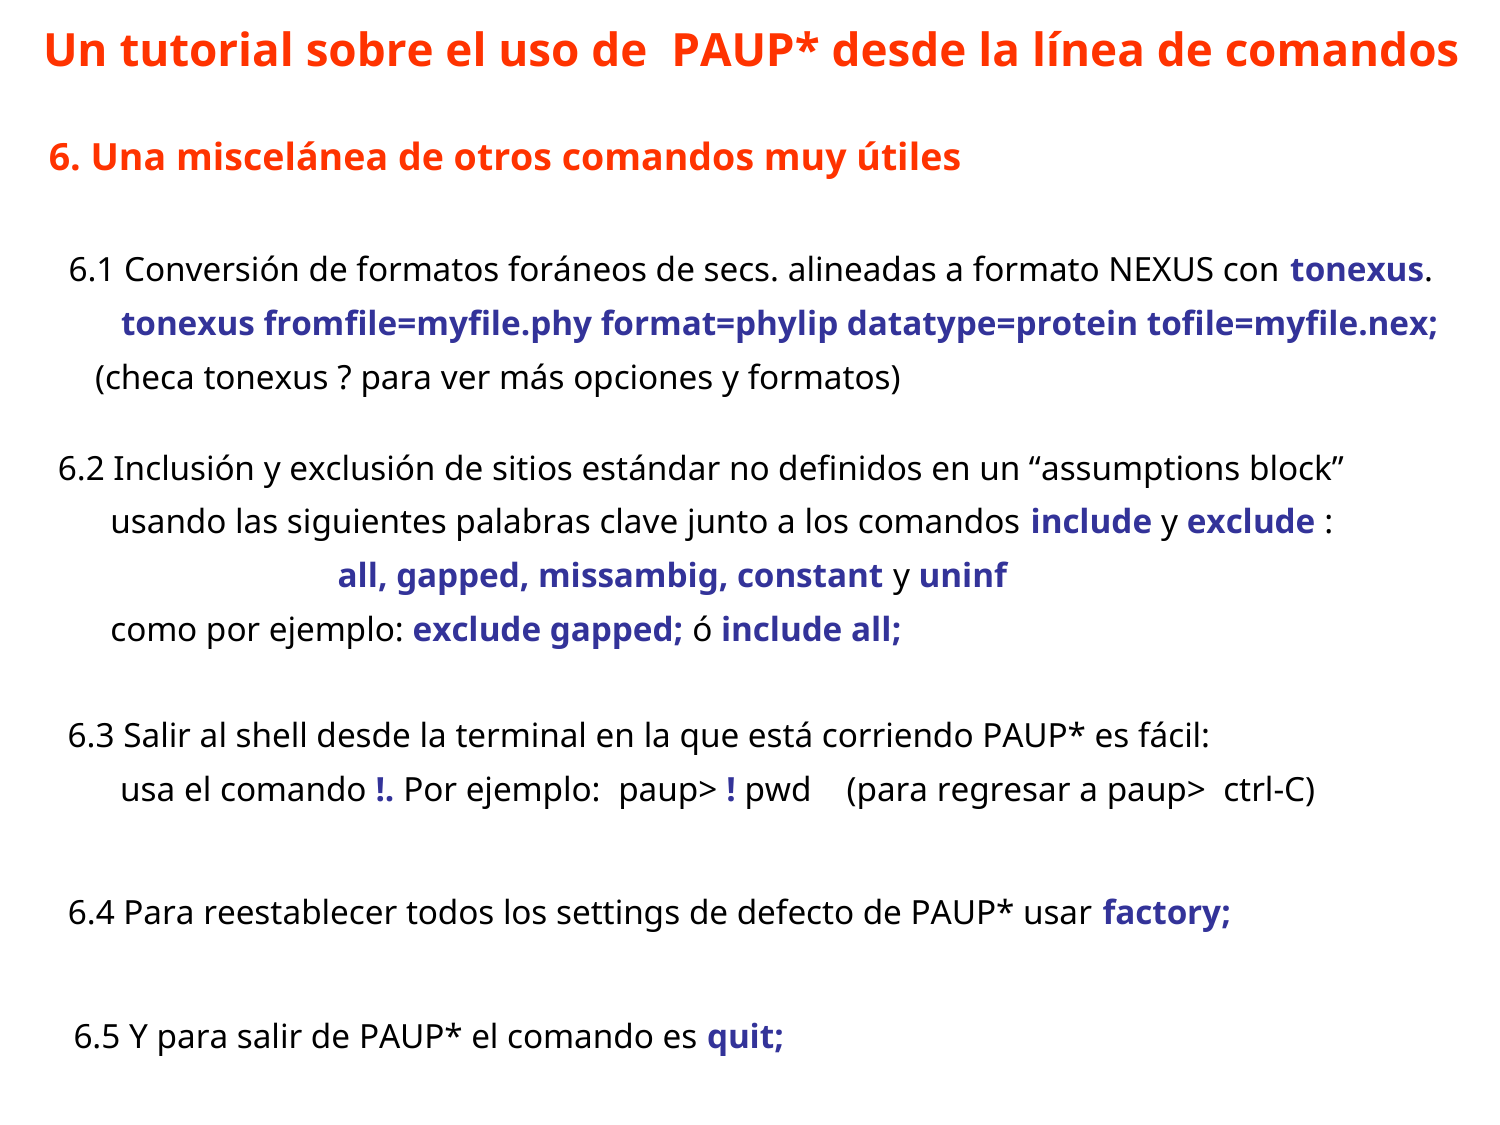

Un tutorial sobre el uso de PAUP* desde la línea de comandos
6. Una miscelánea de otros comandos muy útiles
6.1 Conversión de formatos foráneos de secs. alineadas a formato NEXUS con tonexus.
 tonexus fromfile=myfile.phy format=phylip datatype=protein tofile=myfile.nex;
 (checa tonexus ? para ver más opciones y formatos)
6.2 Inclusión y exclusión de sitios estándar no definidos en un “assumptions block”
 usando las siguientes palabras clave junto a los comandos include y exclude :
 all, gapped, missambig, constant y uninf
 como por ejemplo: exclude gapped; ó include all;
6.3 Salir al shell desde la terminal en la que está corriendo PAUP* es fácil:
 usa el comando !. Por ejemplo: paup> ! pwd (para regresar a paup> ctrl-C)
6.4 Para reestablecer todos los settings de defecto de PAUP* usar factory;
6.5 Y para salir de PAUP* el comando es quit;